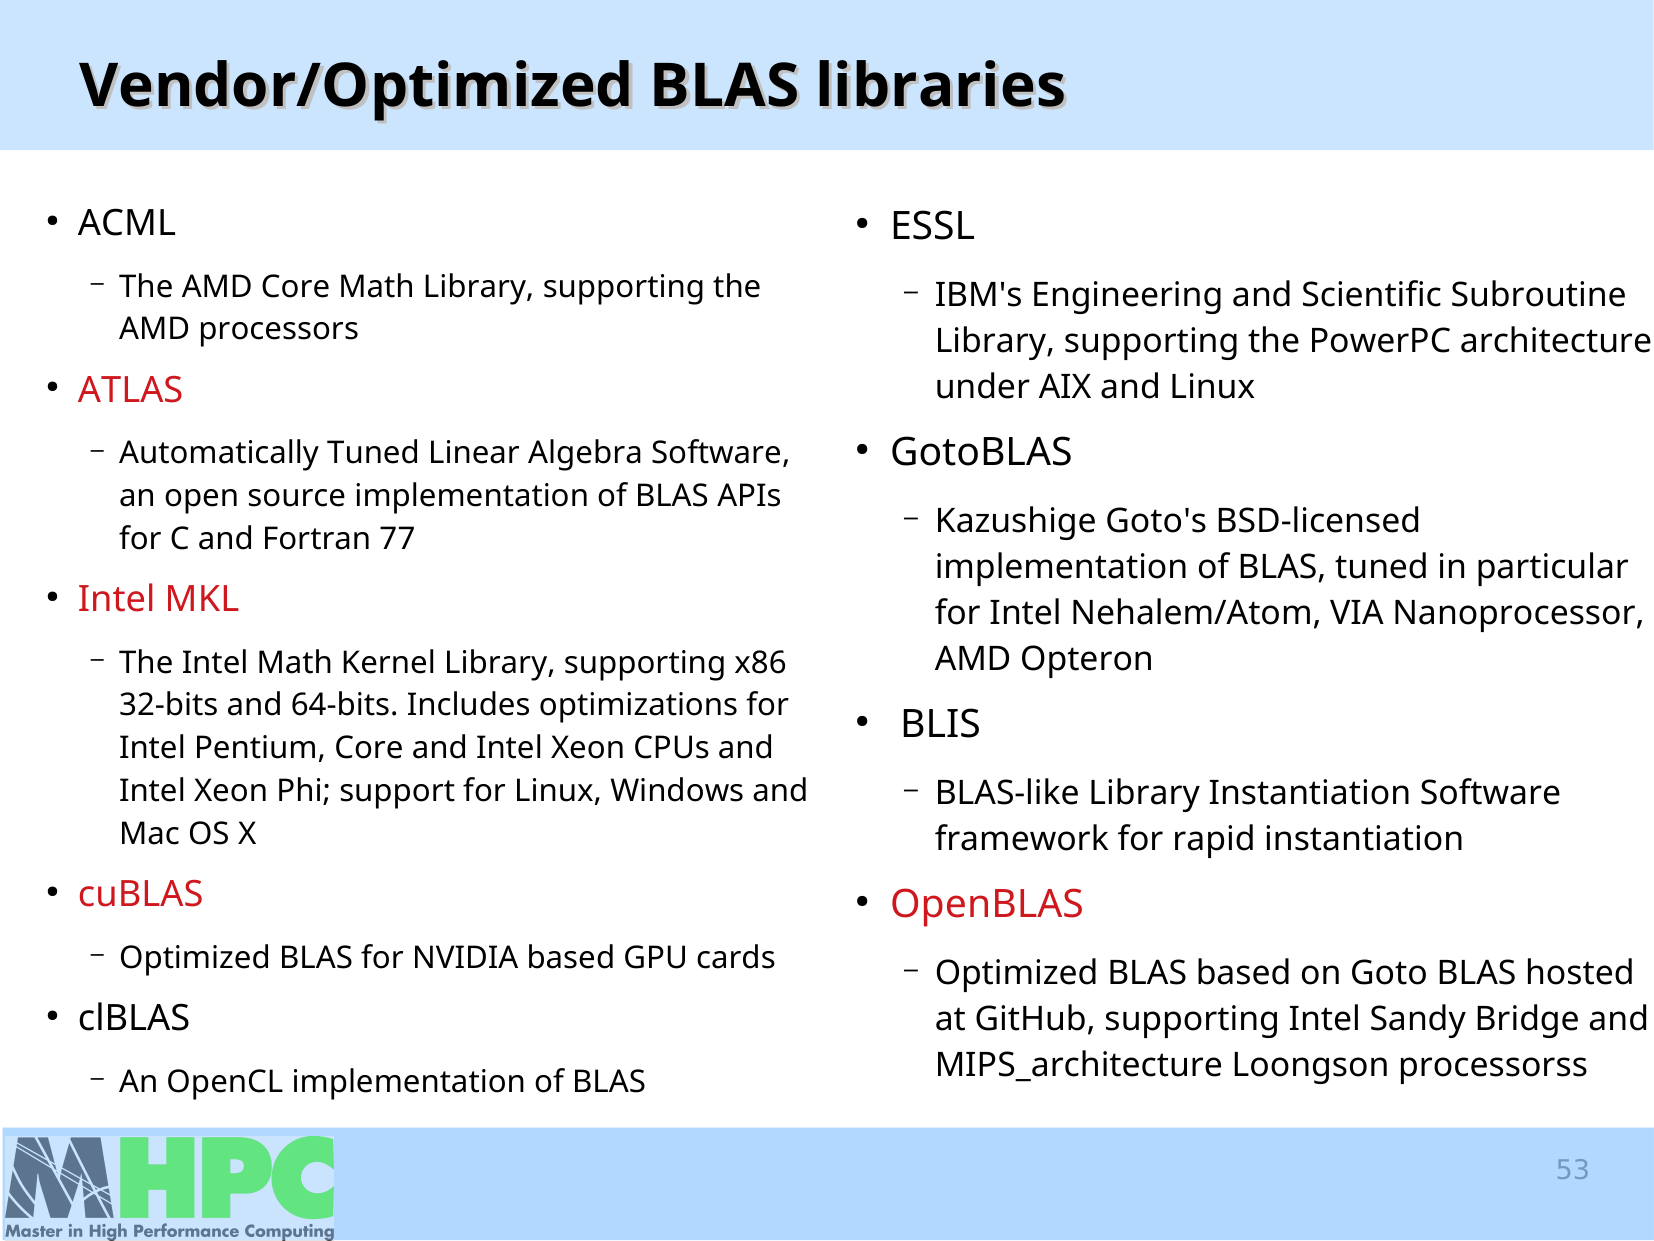

# Vendor/Optimized BLAS libraries
ACML
The AMD Core Math Library, supporting the AMD processors
ATLAS
Automatically Tuned Linear Algebra Software, an open source implementation of BLAS APIs for C and Fortran 77
Intel MKL
The Intel Math Kernel Library, supporting x86 32-bits and 64-bits. Includes optimizations for Intel Pentium, Core and Intel Xeon CPUs and Intel Xeon Phi; support for Linux, Windows and Mac OS X
cuBLAS
Optimized BLAS for NVIDIA based GPU cards
clBLAS
An OpenCL implementation of BLAS
ESSL
IBM's Engineering and Scientific Subroutine Library, supporting the PowerPC architecture under AIX and Linux
GotoBLAS
Kazushige Goto's BSD-licensed implementation of BLAS, tuned in particular for Intel Nehalem/Atom, VIA Nanoprocessor, AMD Opteron
 BLIS
BLAS-like Library Instantiation Software framework for rapid instantiation
OpenBLAS
Optimized BLAS based on Goto BLAS hosted at GitHub, supporting Intel Sandy Bridge and MIPS_architecture Loongson processorss
53